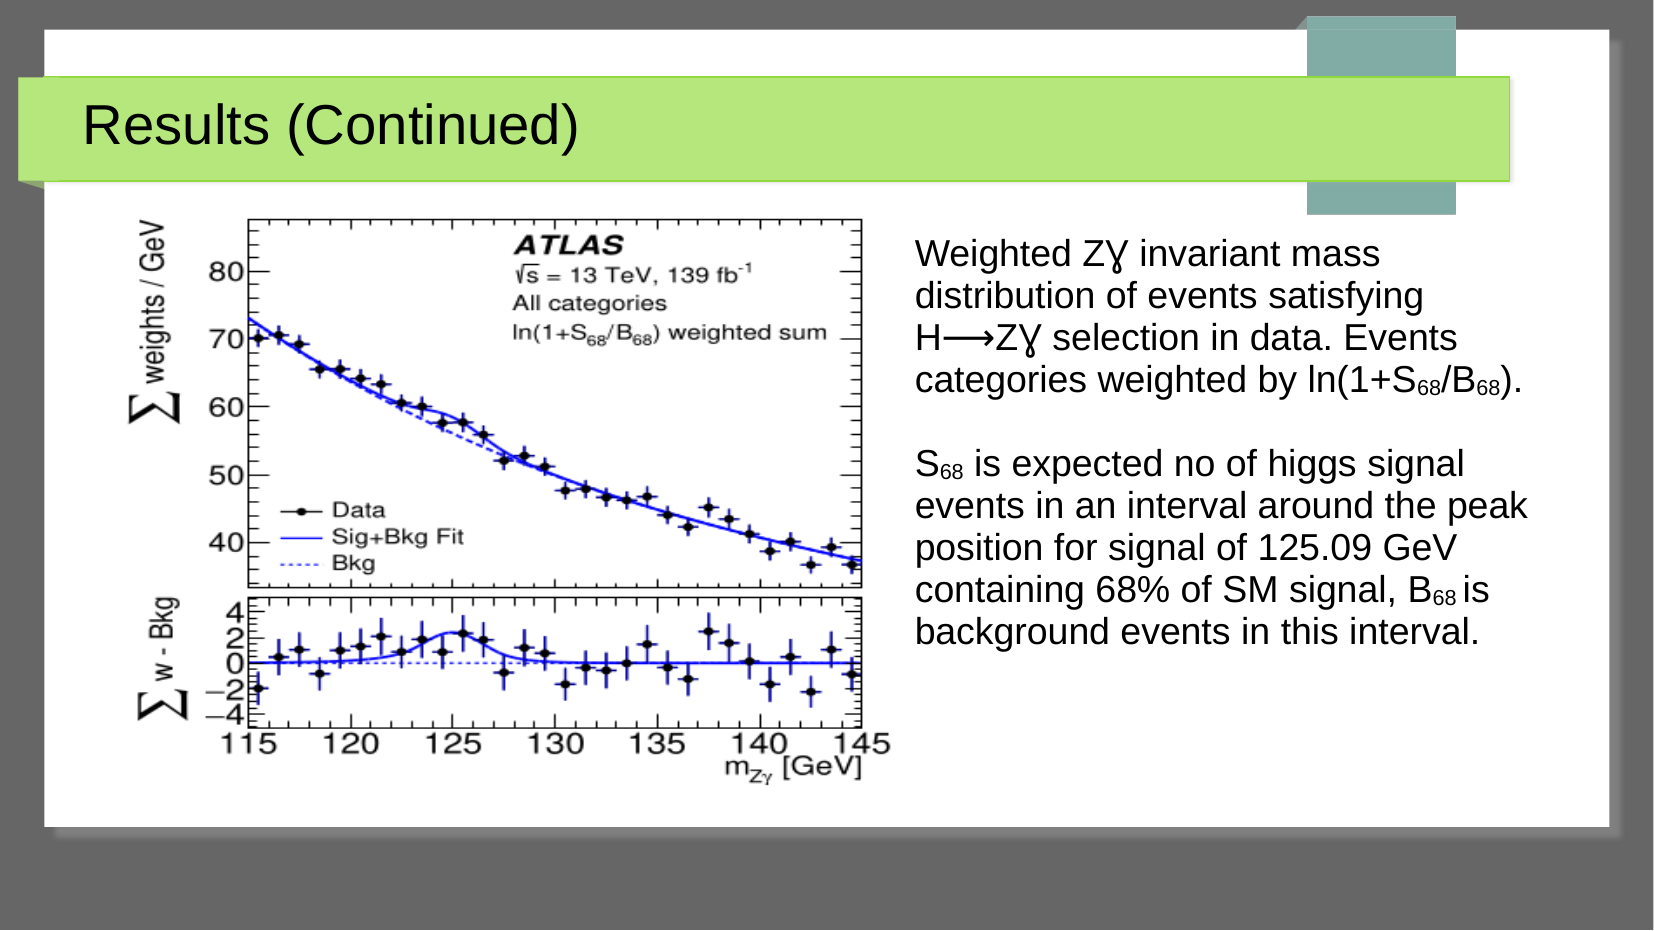

# Results (Continued)
Weighted ZƔ invariant mass distribution of events satisfying H⟶ZƔ selection in data. Events categories weighted by ln(1+S68/B68).
S68 is expected no of higgs signal events in an interval around the peak position for signal of 125.09 GeV containing 68% of SM signal, B68 is background events in this interval.